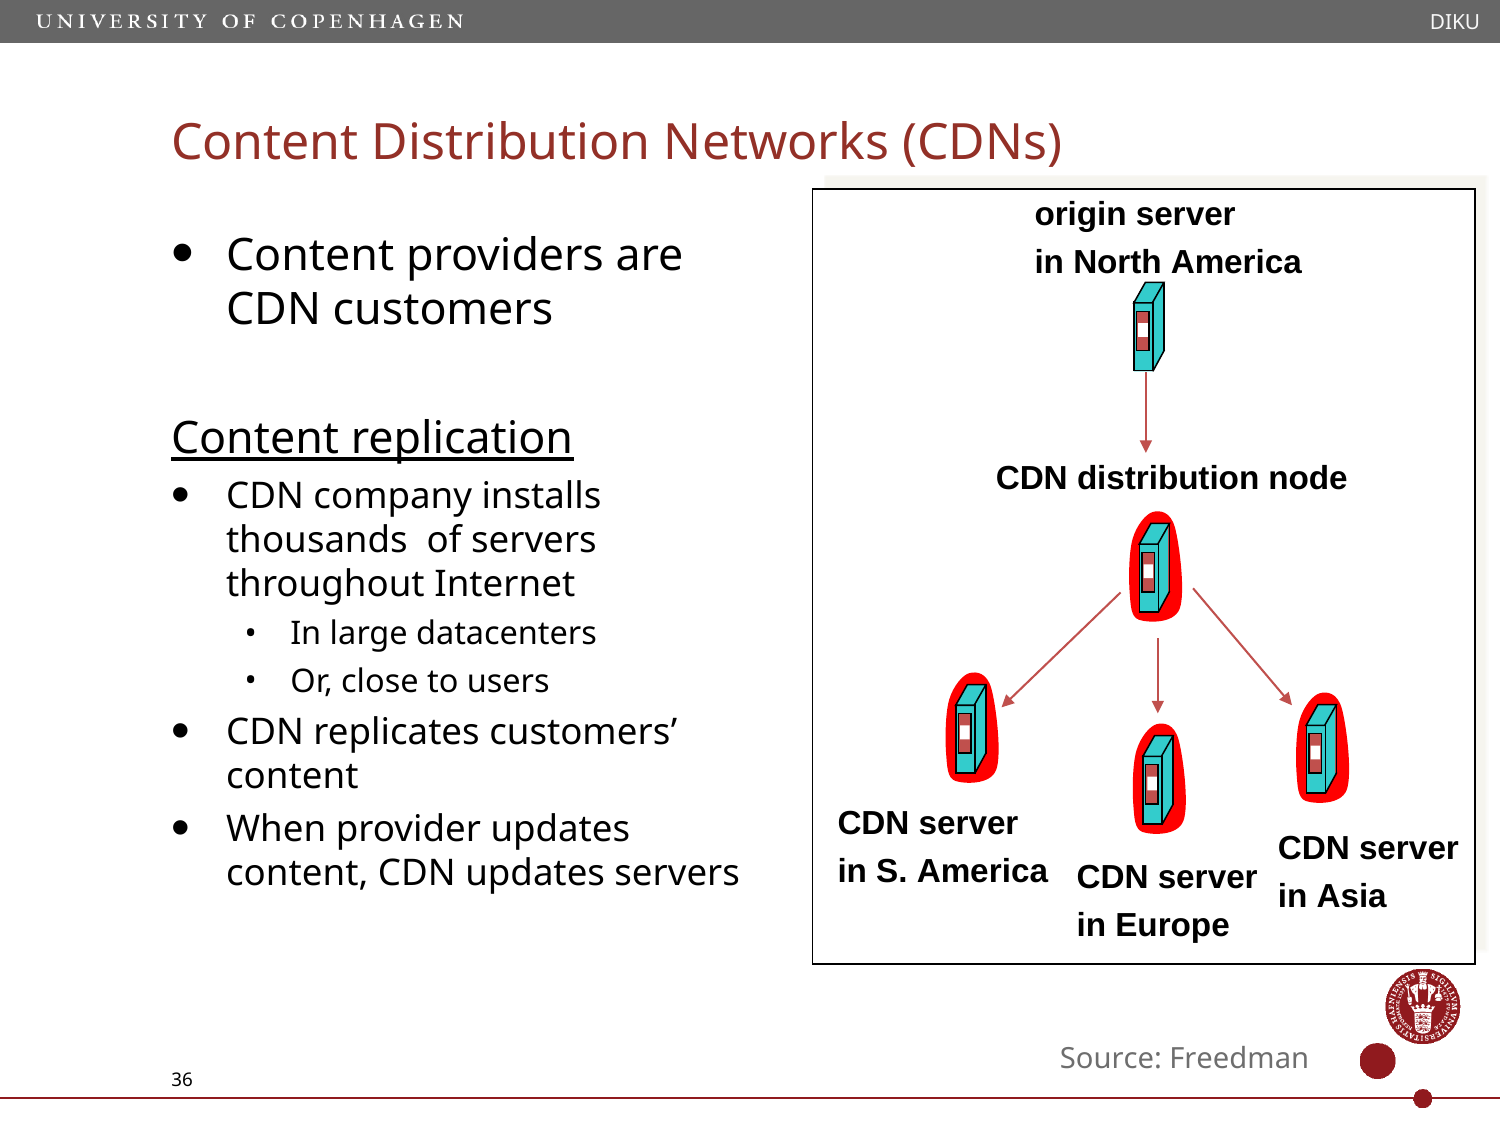

DIKU
# Content Distribution Networks (CDNs)
origin server
in North America
Content providers are CDN customers
Content replication
CDN company installs thousands of servers throughout Internet
In large datacenters
Or, close to users
CDN replicates customers’ content
When provider updates content, CDN updates servers
CDN distribution node
CDN server
in S. America
CDN server
in Asia
CDN server
in Europe
Source: Freedman